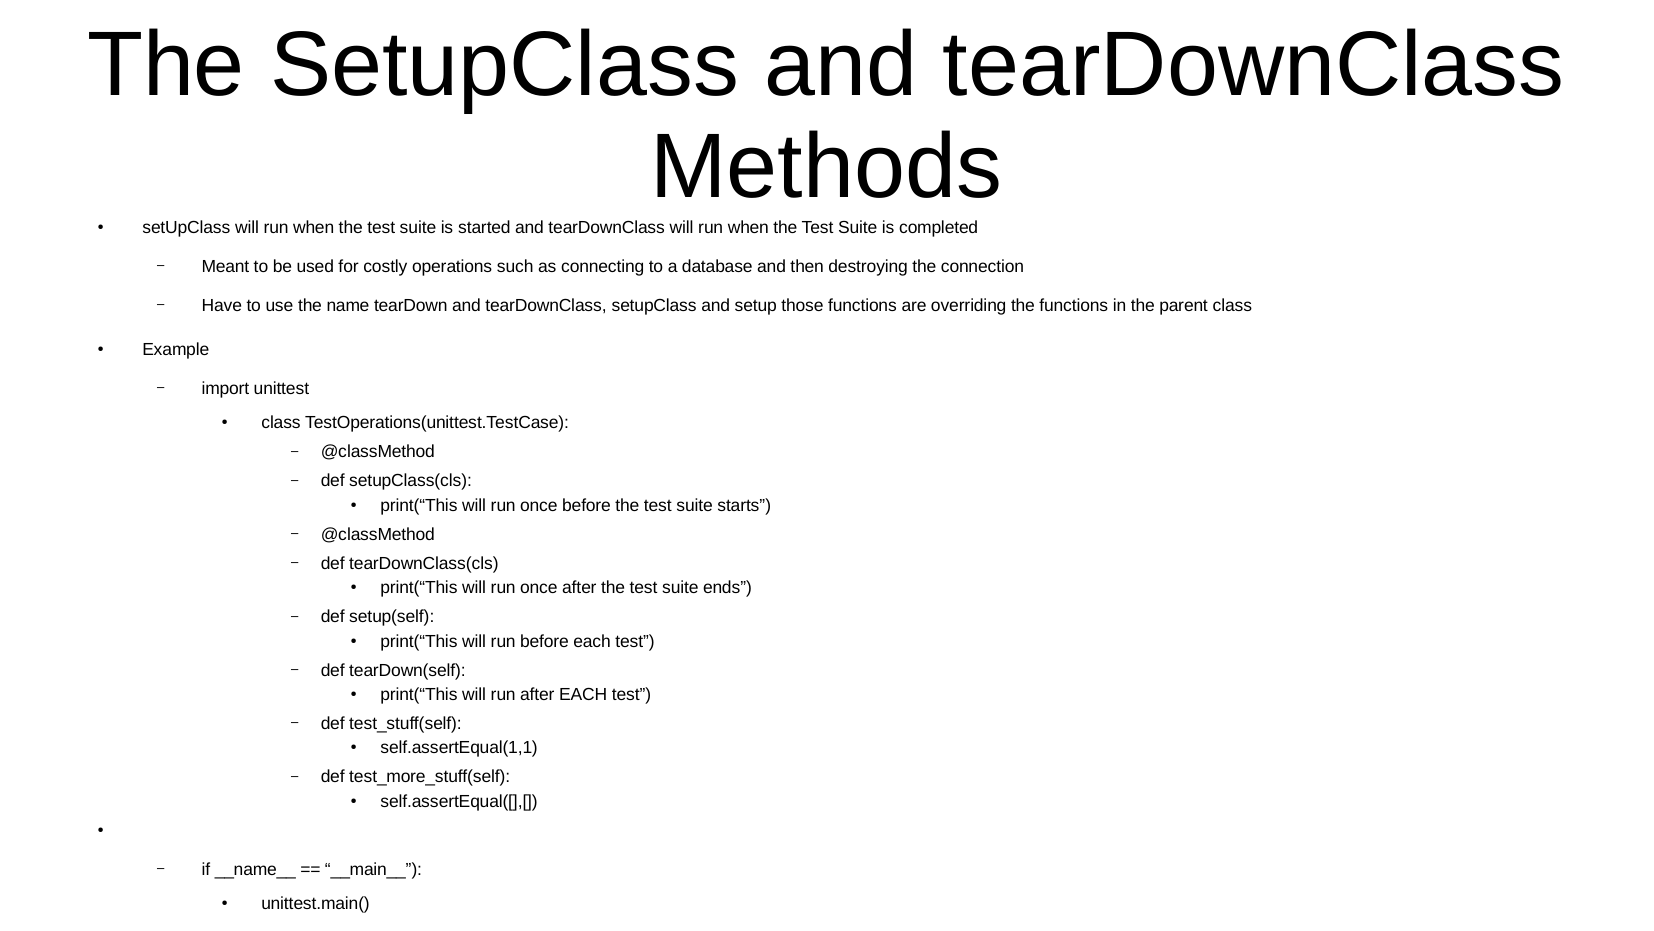

# The SetupClass and tearDownClass Methods
setUpClass will run when the test suite is started and tearDownClass will run when the Test Suite is completed
Meant to be used for costly operations such as connecting to a database and then destroying the connection
Have to use the name tearDown and tearDownClass, setupClass and setup those functions are overriding the functions in the parent class
Example
import unittest
class TestOperations(unittest.TestCase):
@classMethod
def setupClass(cls):
print(“This will run once before the test suite starts”)
@classMethod
def tearDownClass(cls)
print(“This will run once after the test suite ends”)
def setup(self):
print(“This will run before each test”)
def tearDown(self):
print(“This will run after EACH test”)
def test_stuff(self):
self.assertEqual(1,1)
def test_more_stuff(self):
self.assertEqual([],[])
if __name__ == “__main__”):
unittest.main()